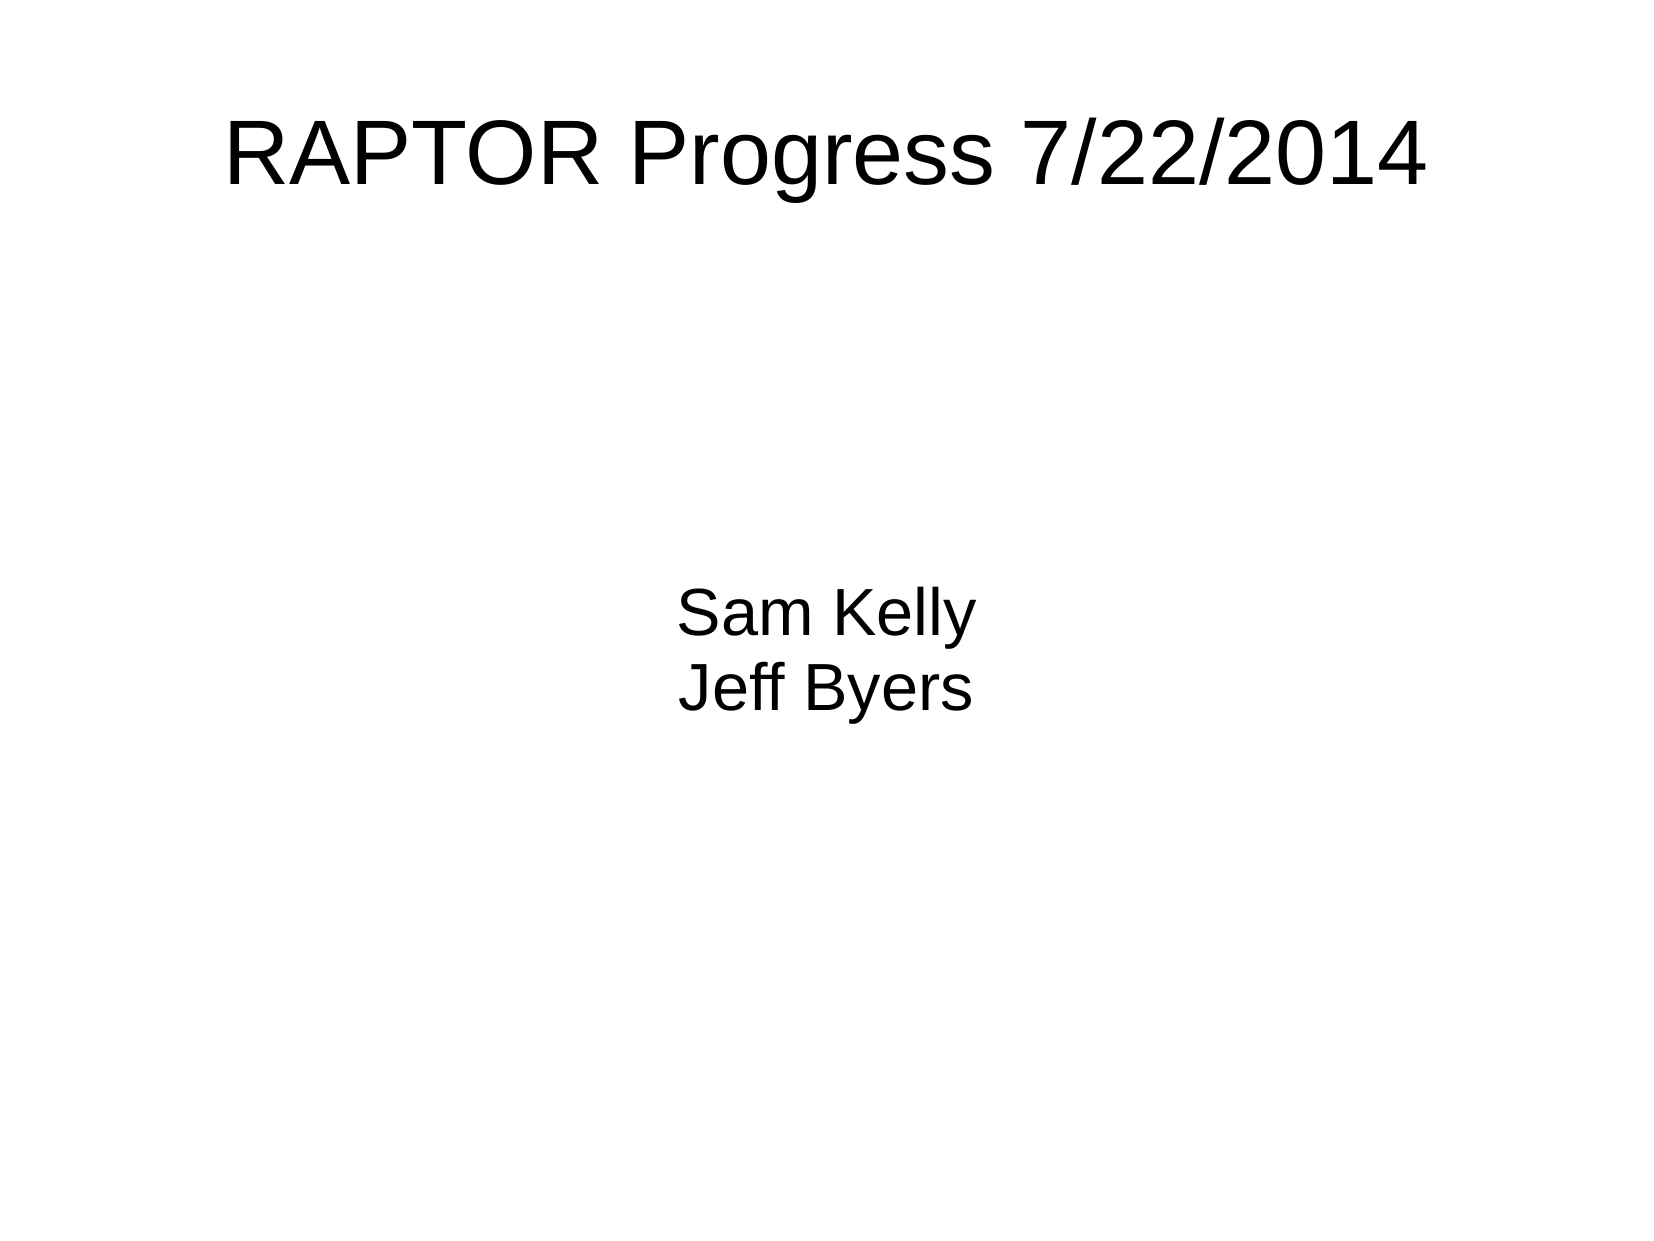

# RAPTOR Progress 7/22/2014
Sam Kelly
Jeff Byers